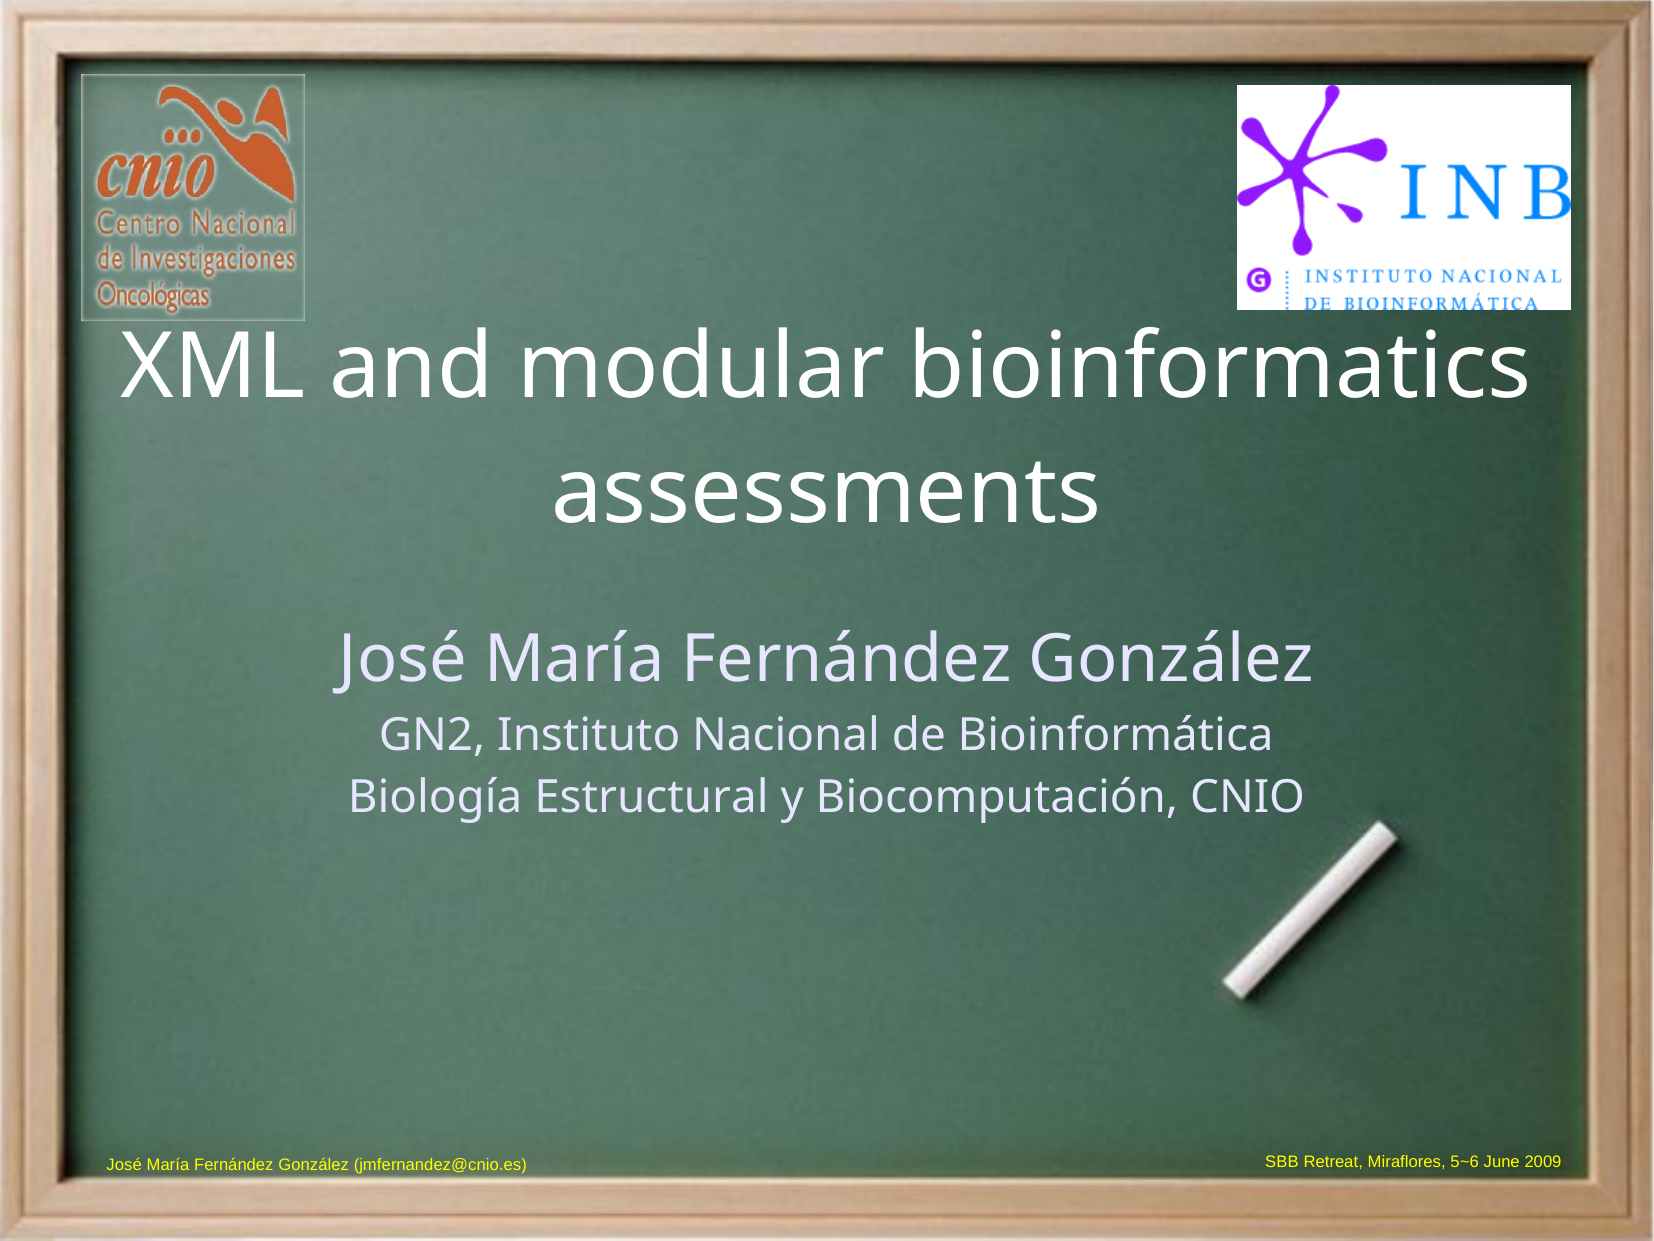

# XML and modular bioinformatics assessments
José María Fernández González
GN2, Instituto Nacional de Bioinformática
Biología Estructural y Biocomputación, CNIO